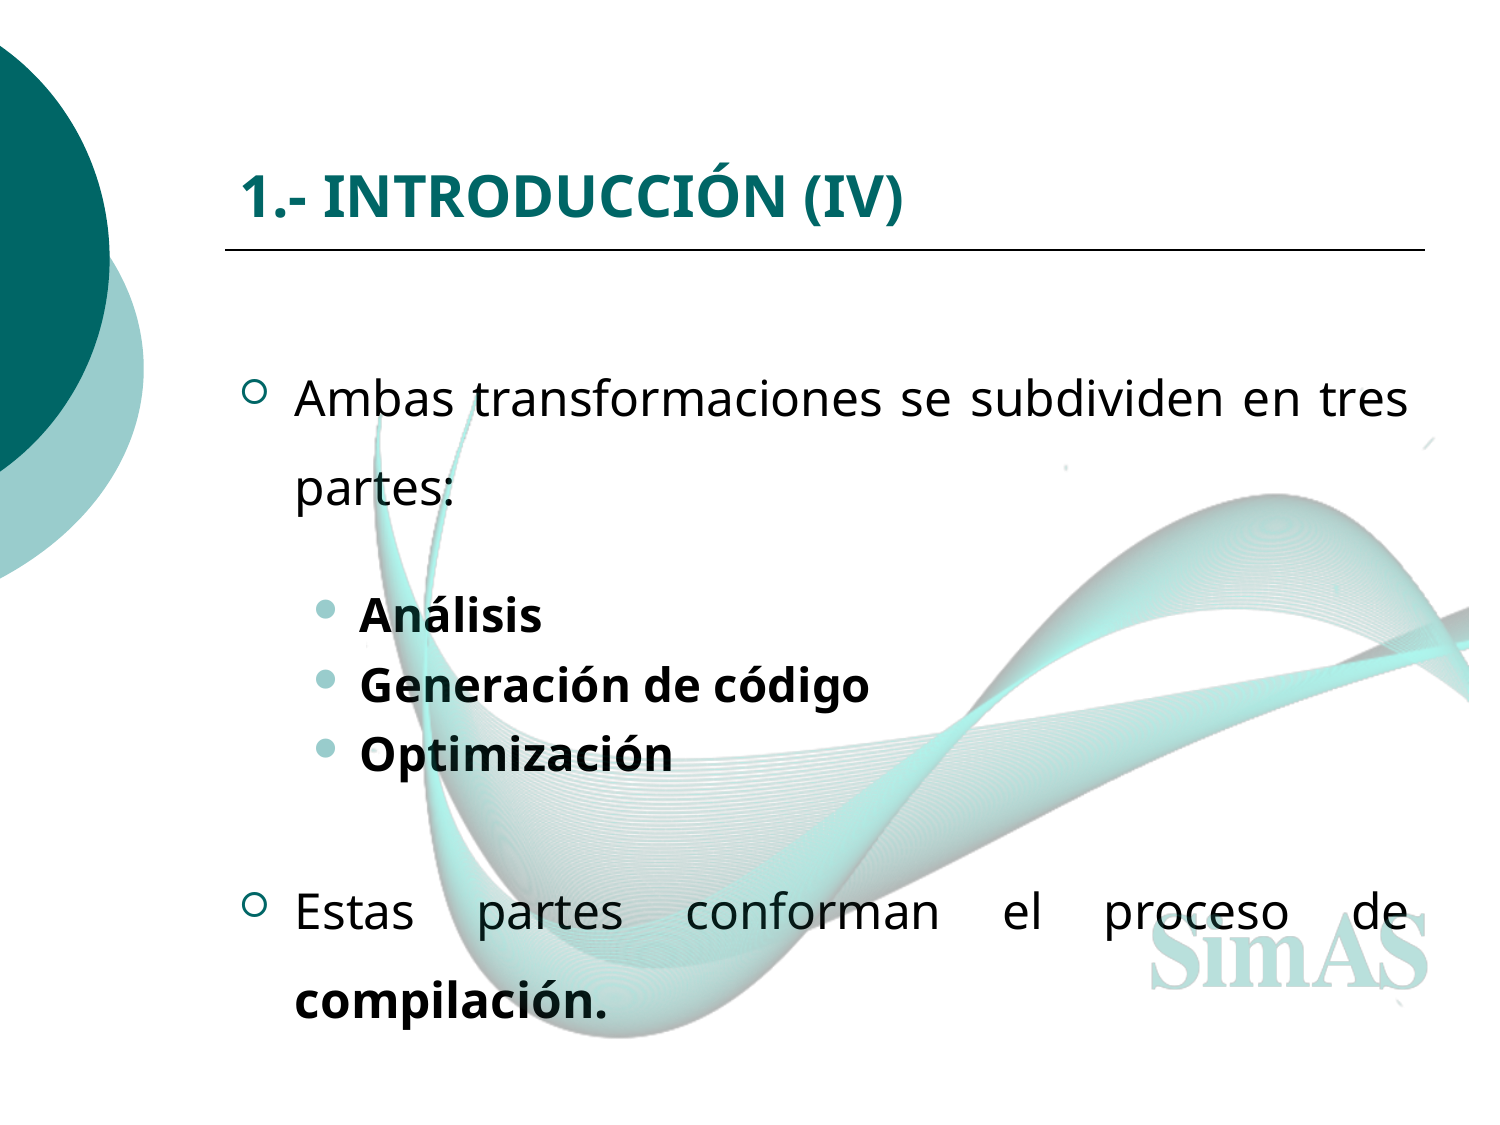

# 1.- INTRODUCCIÓN (IV)
Ambas transformaciones se subdividen en tres partes:
Análisis
Generación de código
Optimización
Estas partes conforman el proceso de compilación.